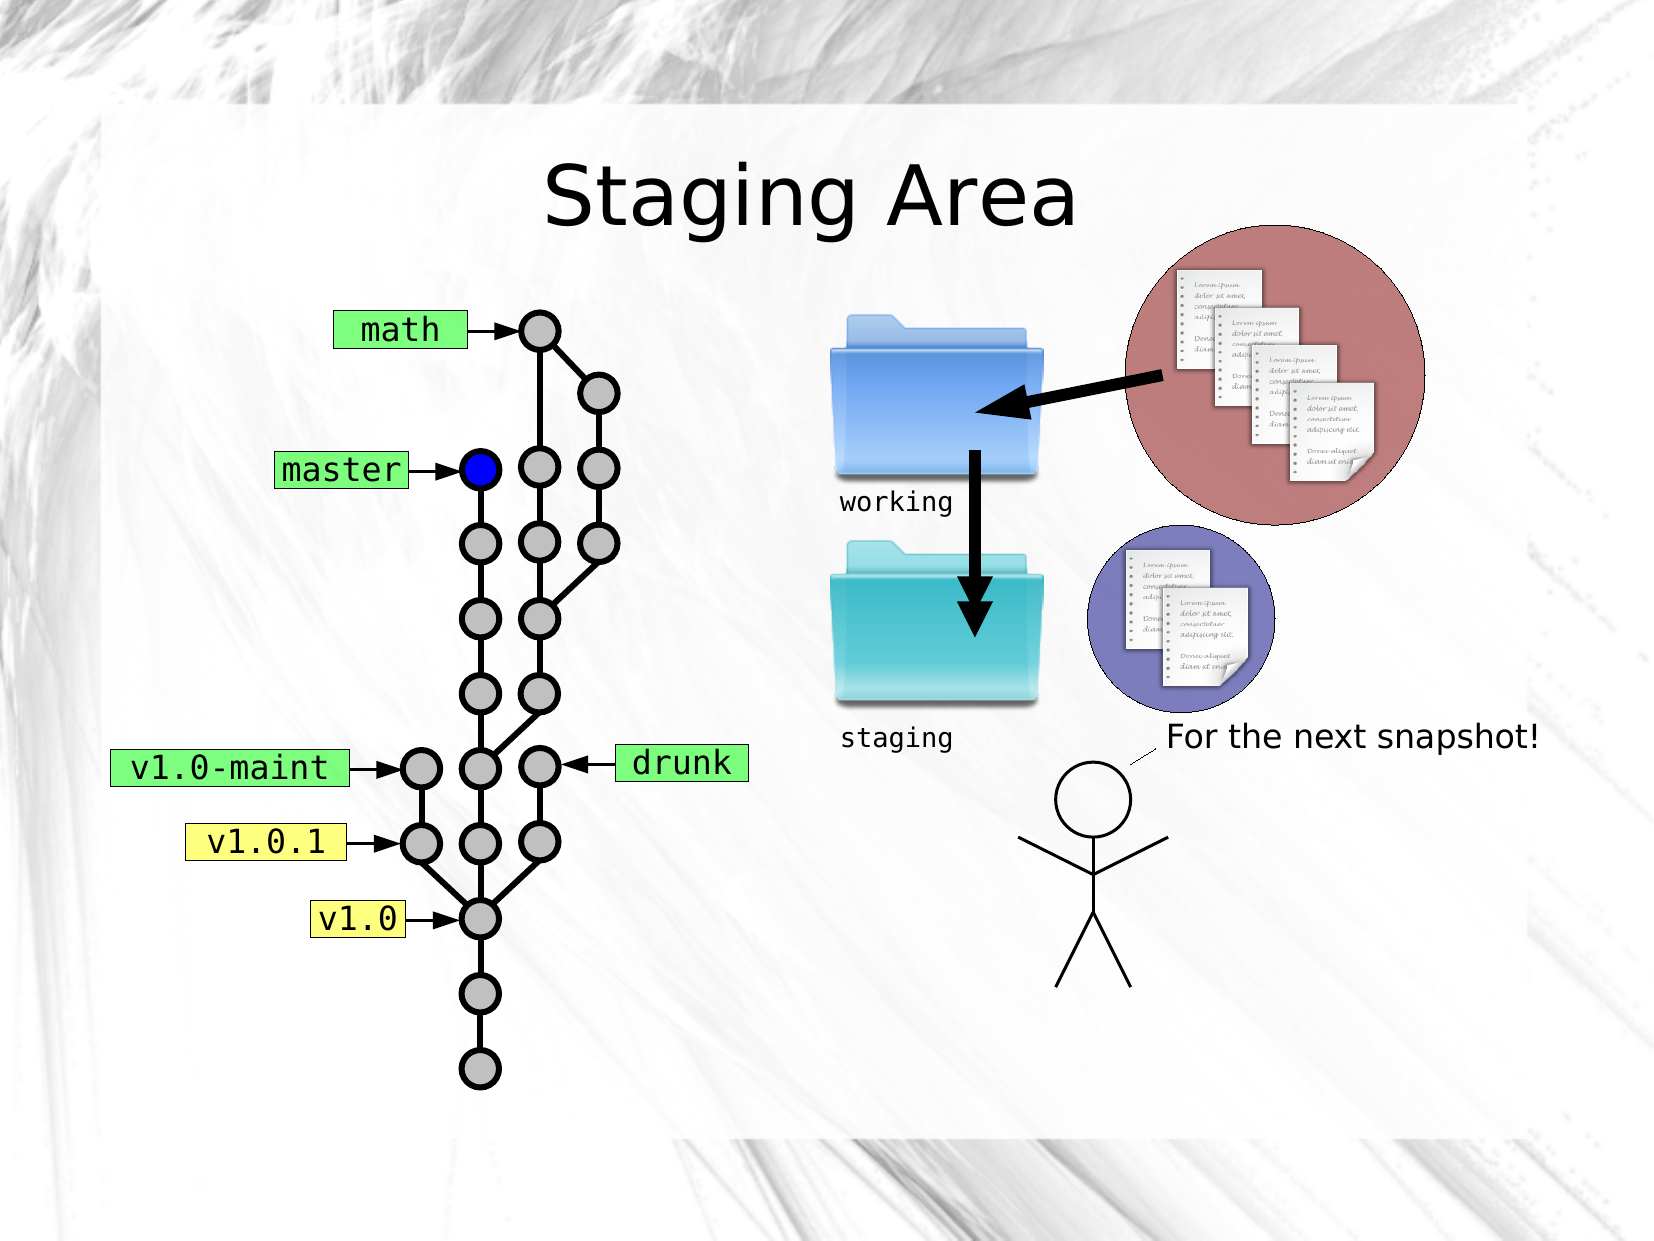

# Staging Area
working
math
master
staging
 For the next snapshot!
drunk
v1.0-maint
v1.0.1
v1.0